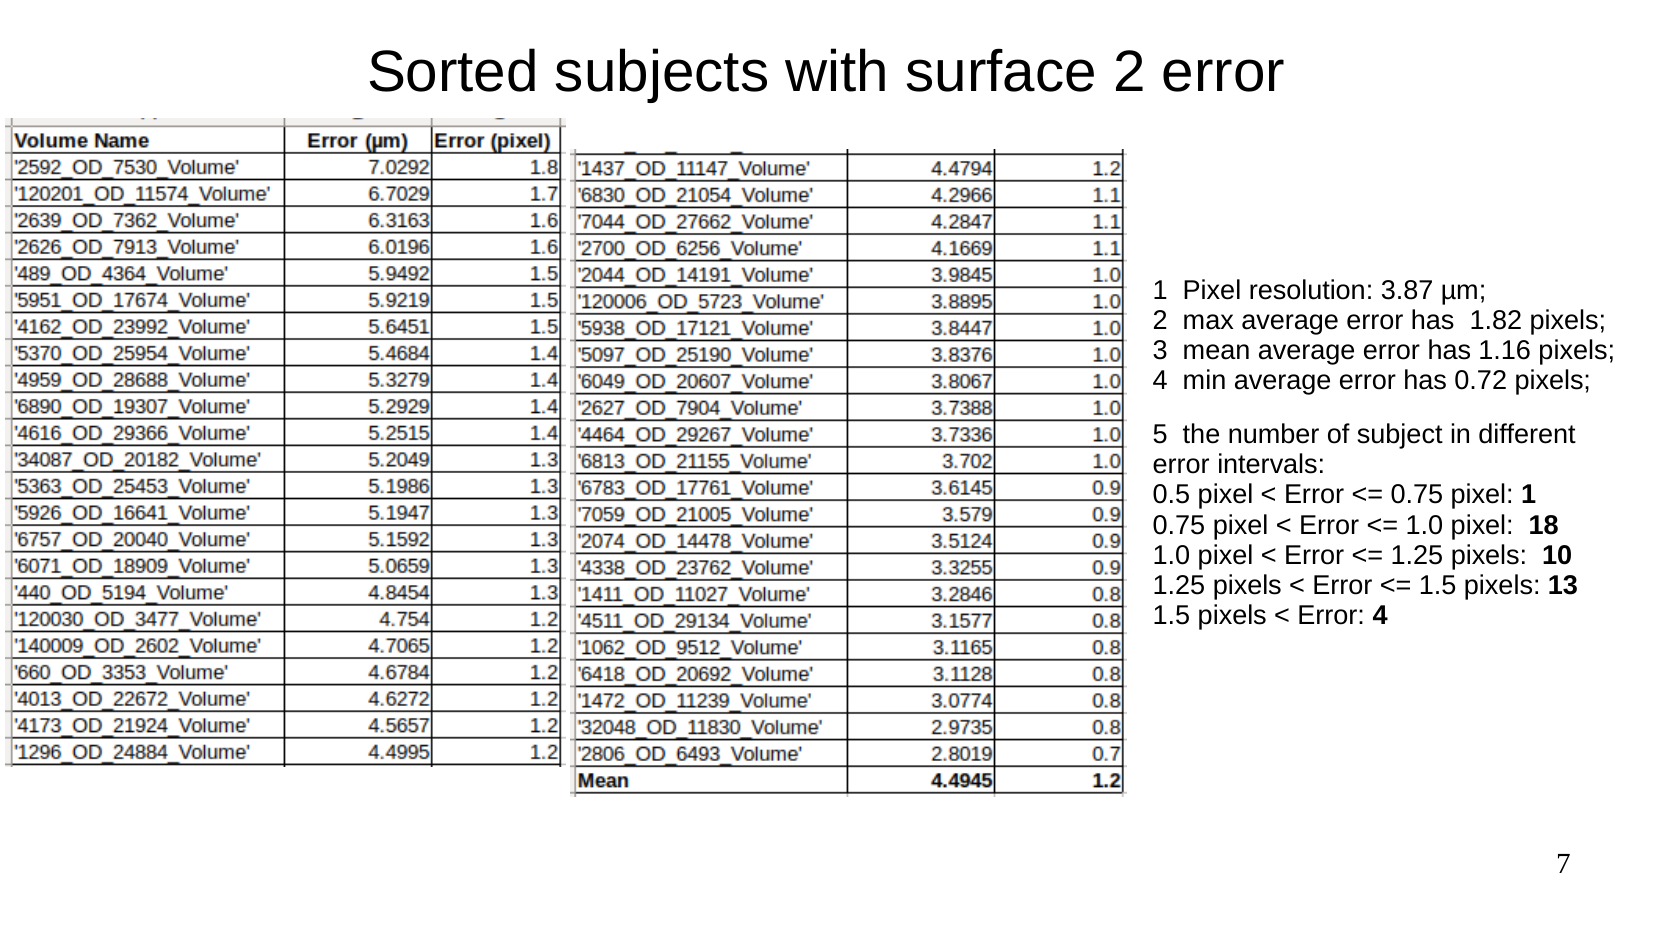

# Sorted subjects with surface 2 error
1 Pixel resolution: 3.87 µm;
2 max average error has 1.82 pixels;
3 mean average error has 1.16 pixels;
4 min average error has 0.72 pixels;
5 the number of subject in different error intervals:
0.5 pixel < Error <= 0.75 pixel: 1
0.75 pixel < Error <= 1.0 pixel: 18
1.0 pixel < Error <= 1.25 pixels: 10
1.25 pixels < Error <= 1.5 pixels: 13
1.5 pixels < Error: 4
7